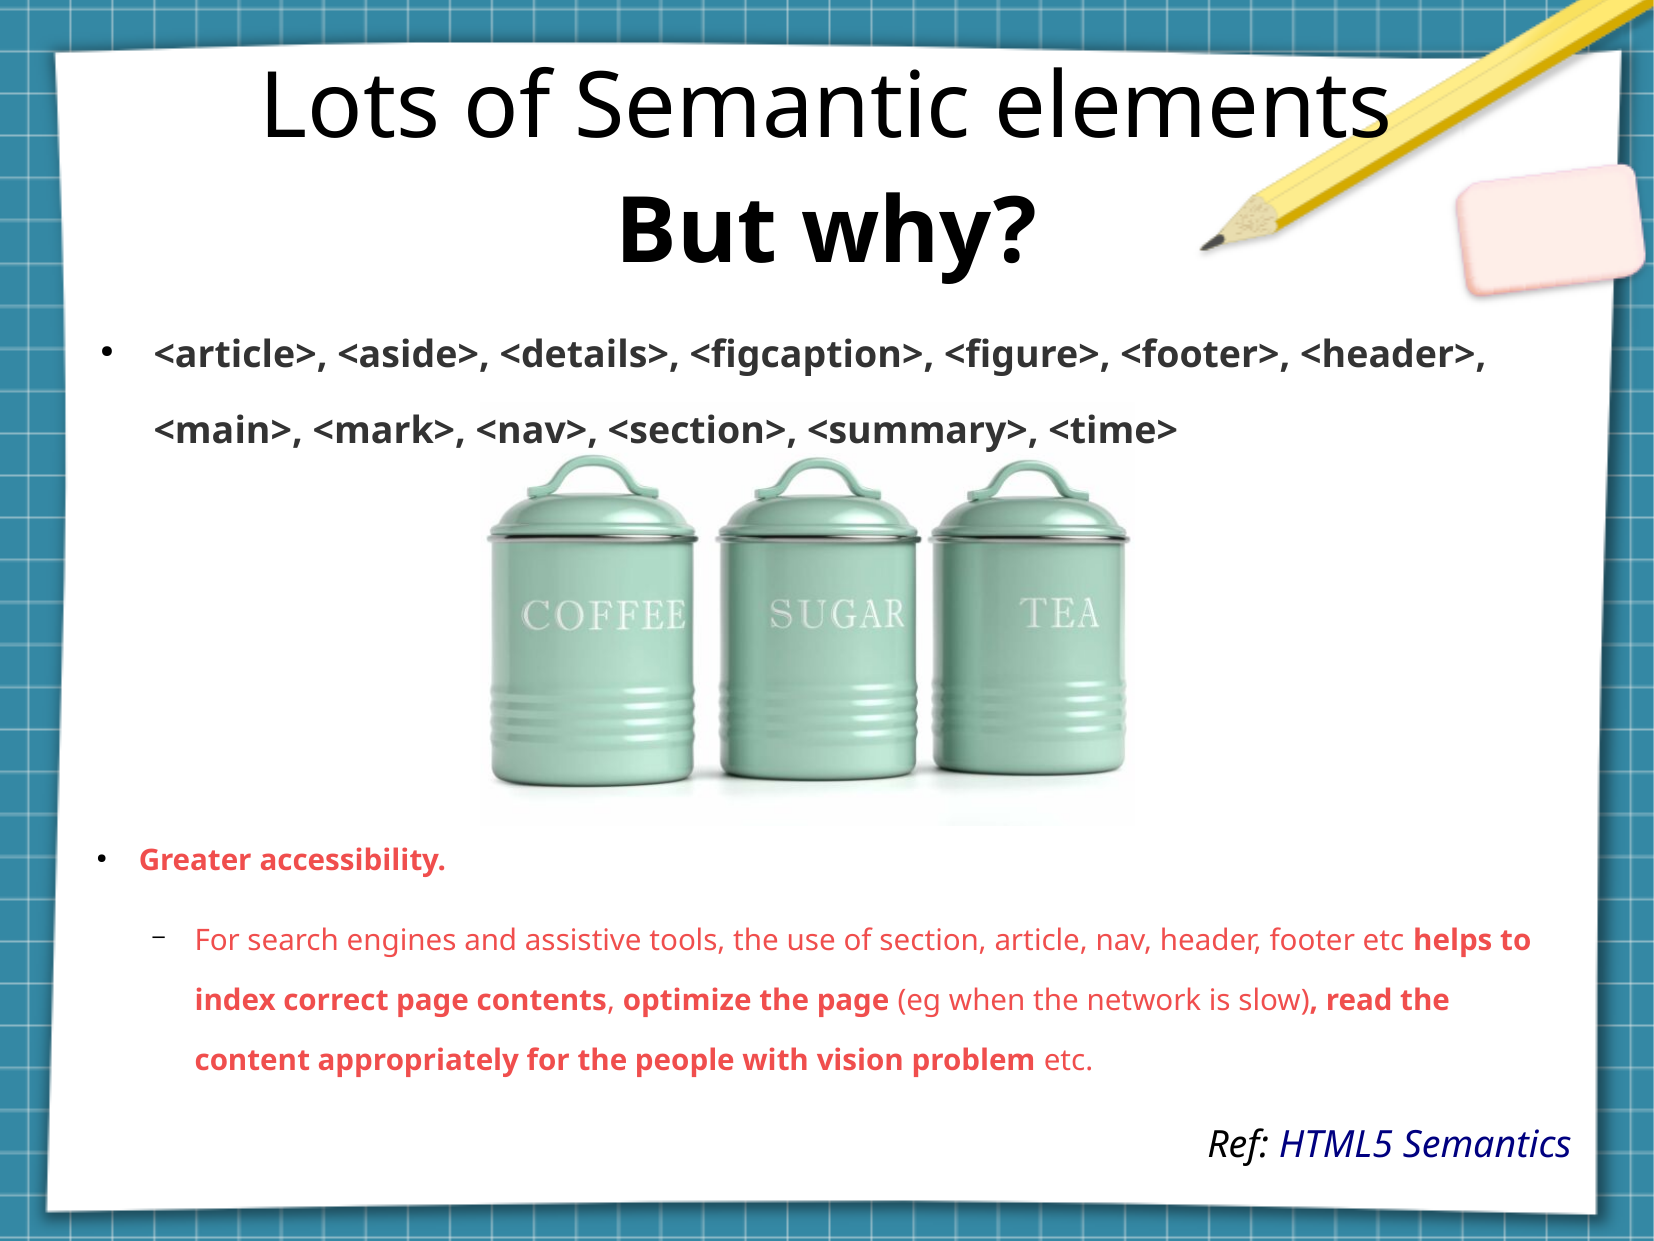

# Lots of Semantic elements But why?
<article>, <aside>, <details>, <figcaption>, <figure>, <footer>, <header>, <main>, <mark>, <nav>, <section>, <summary>, <time>
Greater accessibility.
For search engines and assistive tools, the use of section, article, nav, header, footer etc helps to index correct page contents, optimize the page (eg when the network is slow), read the content appropriately for the people with vision problem etc.
Ref: HTML5 Semantics